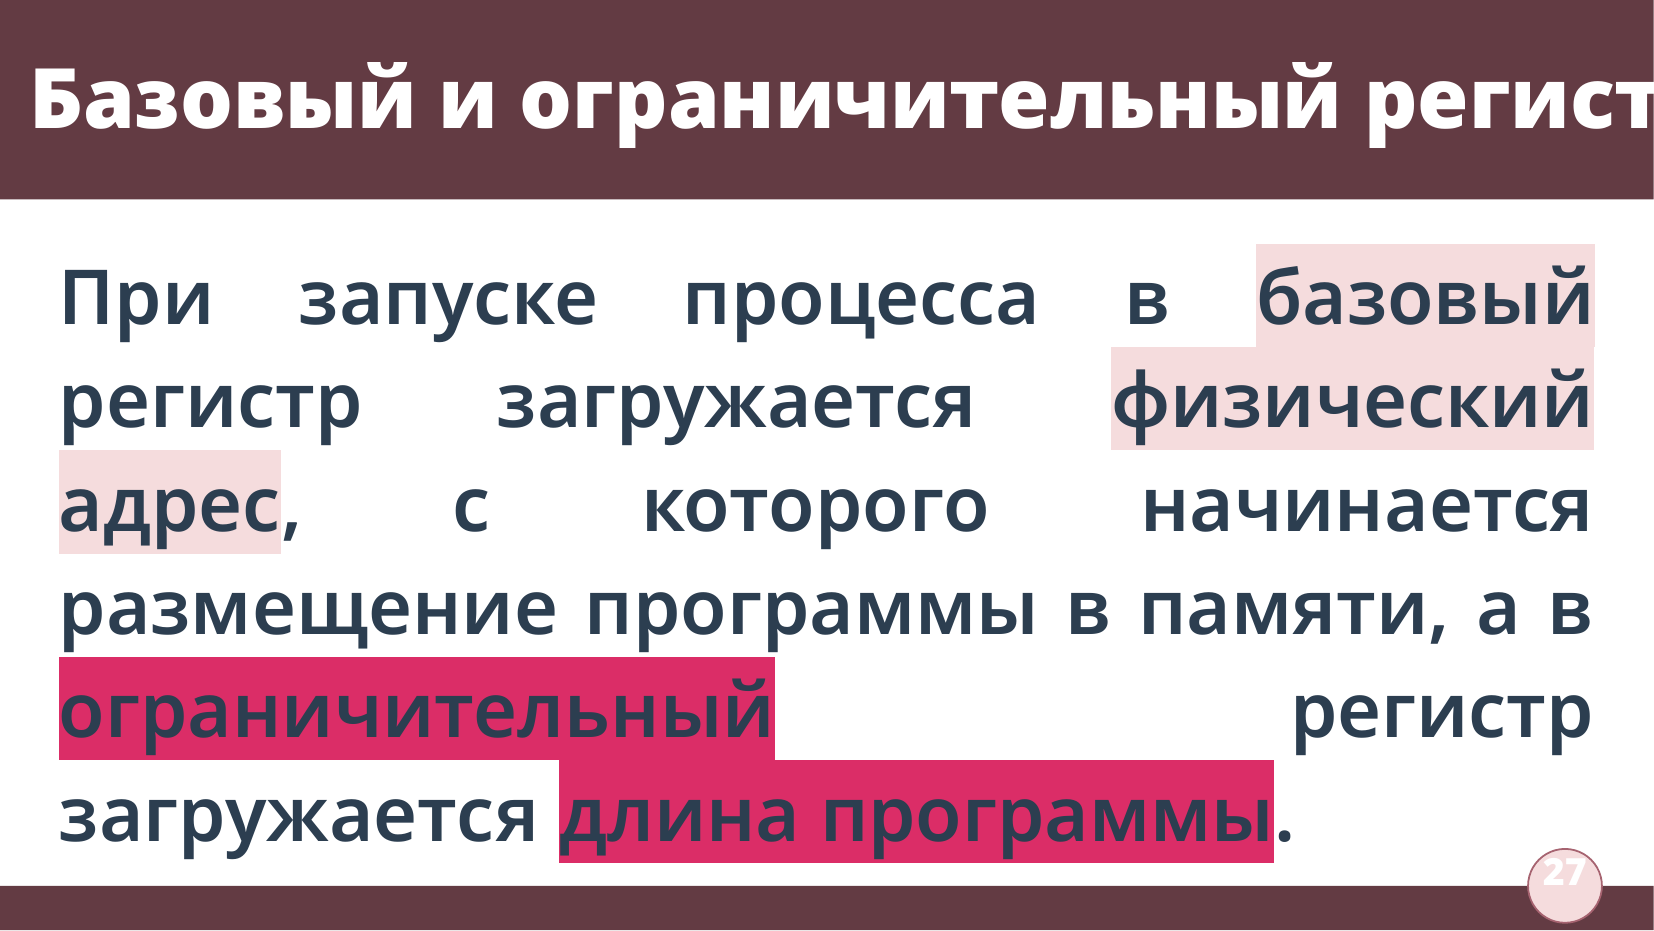

# Базовый и ограничительный регистры
При запуске процесса в базовый регистр загружается физический адрес, с которого начинается размещение программы в памяти, а в ограничительный регистр загружается длина программы.